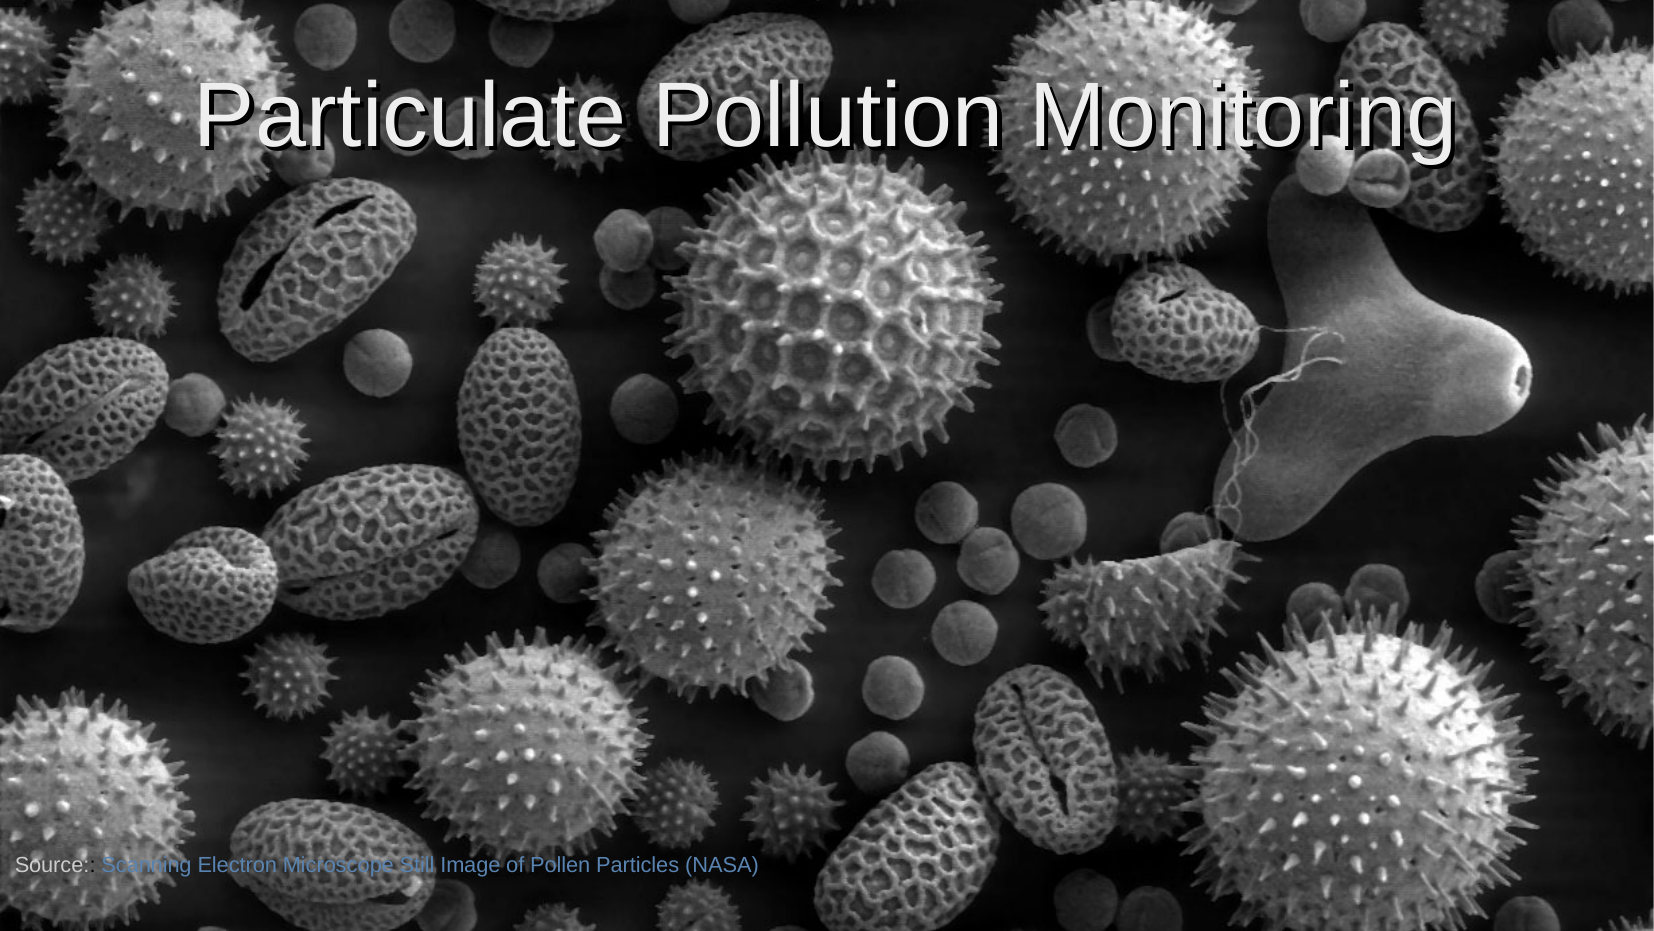

# Particulate Pollution Monitoring
Source:: Scanning Electron Microscope Still Image of Pollen Particles (NASA)